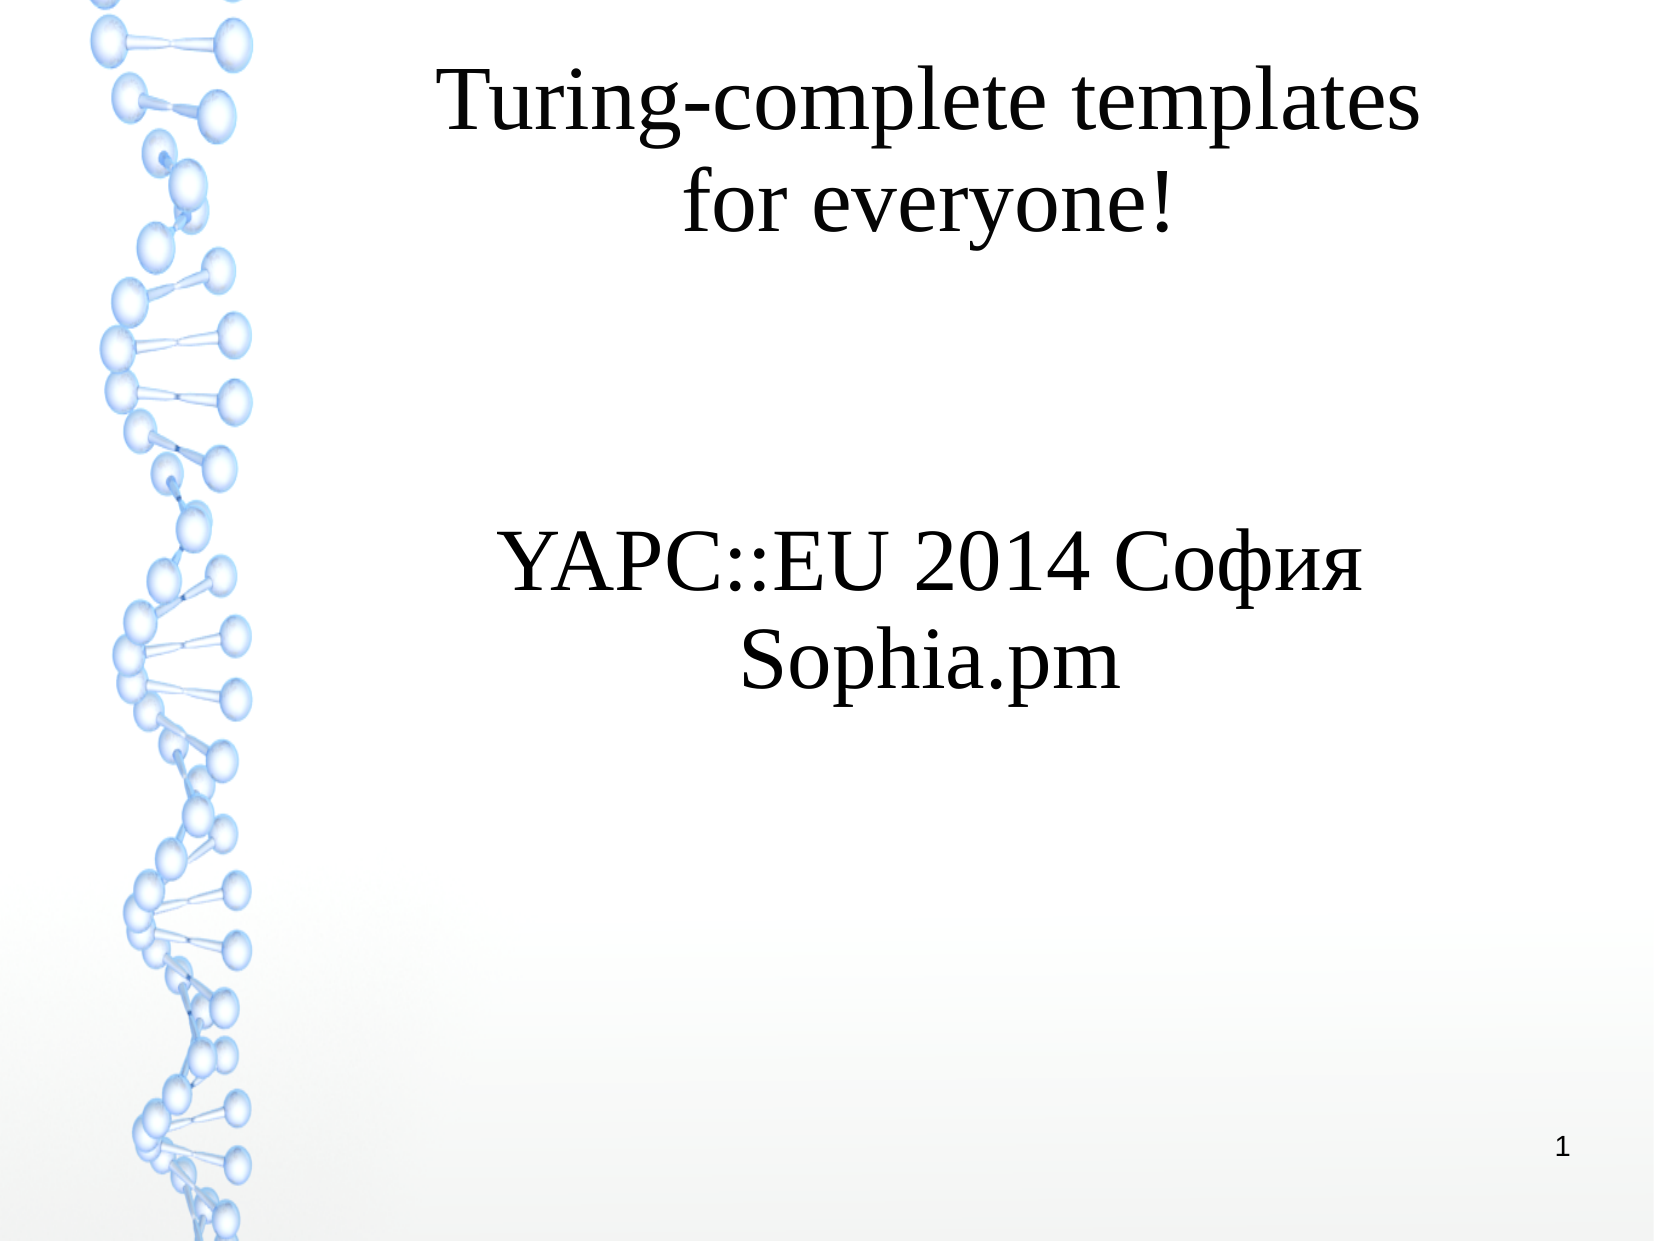

# Turing-complete templates for everyone!
YAPC::EU 2014 София
Sophia.pm
1